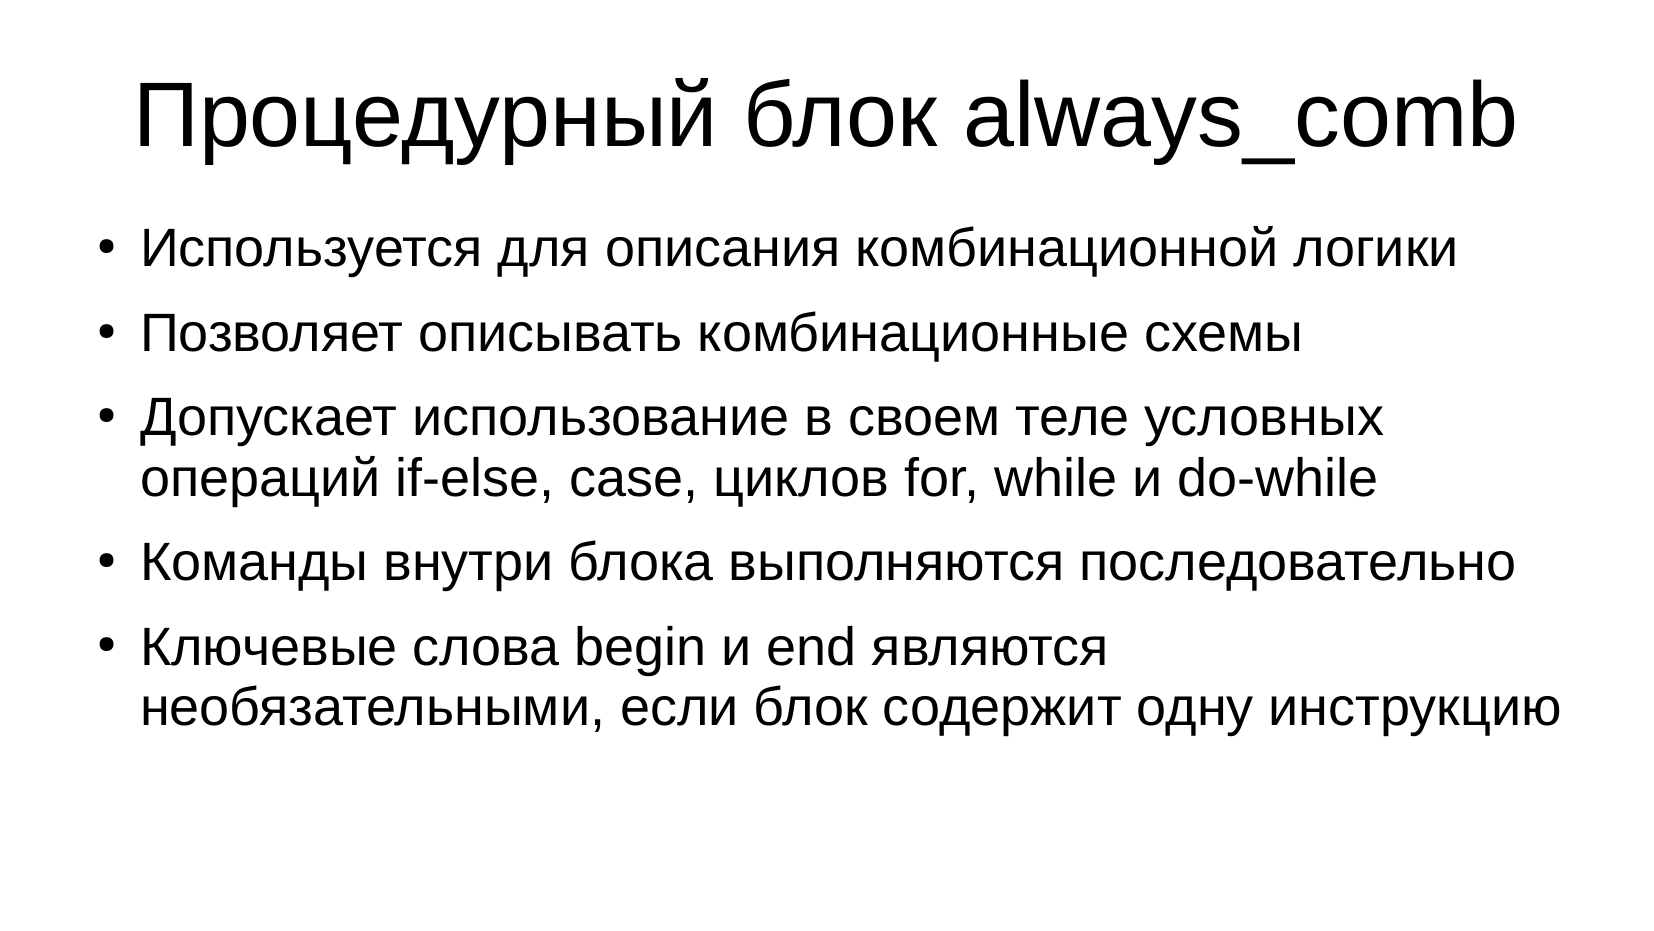

# Процедурный блок always_comb
Используется для описания комбинационной логики
Позволяет описывать комбинационные схемы
Допускает использование в своем теле условных операций if-else, case, циклов for, while и do-while
Команды внутри блока выполняются последовательно
Ключевые слова begin и end являются необязательными, если блок содержит одну инструкцию